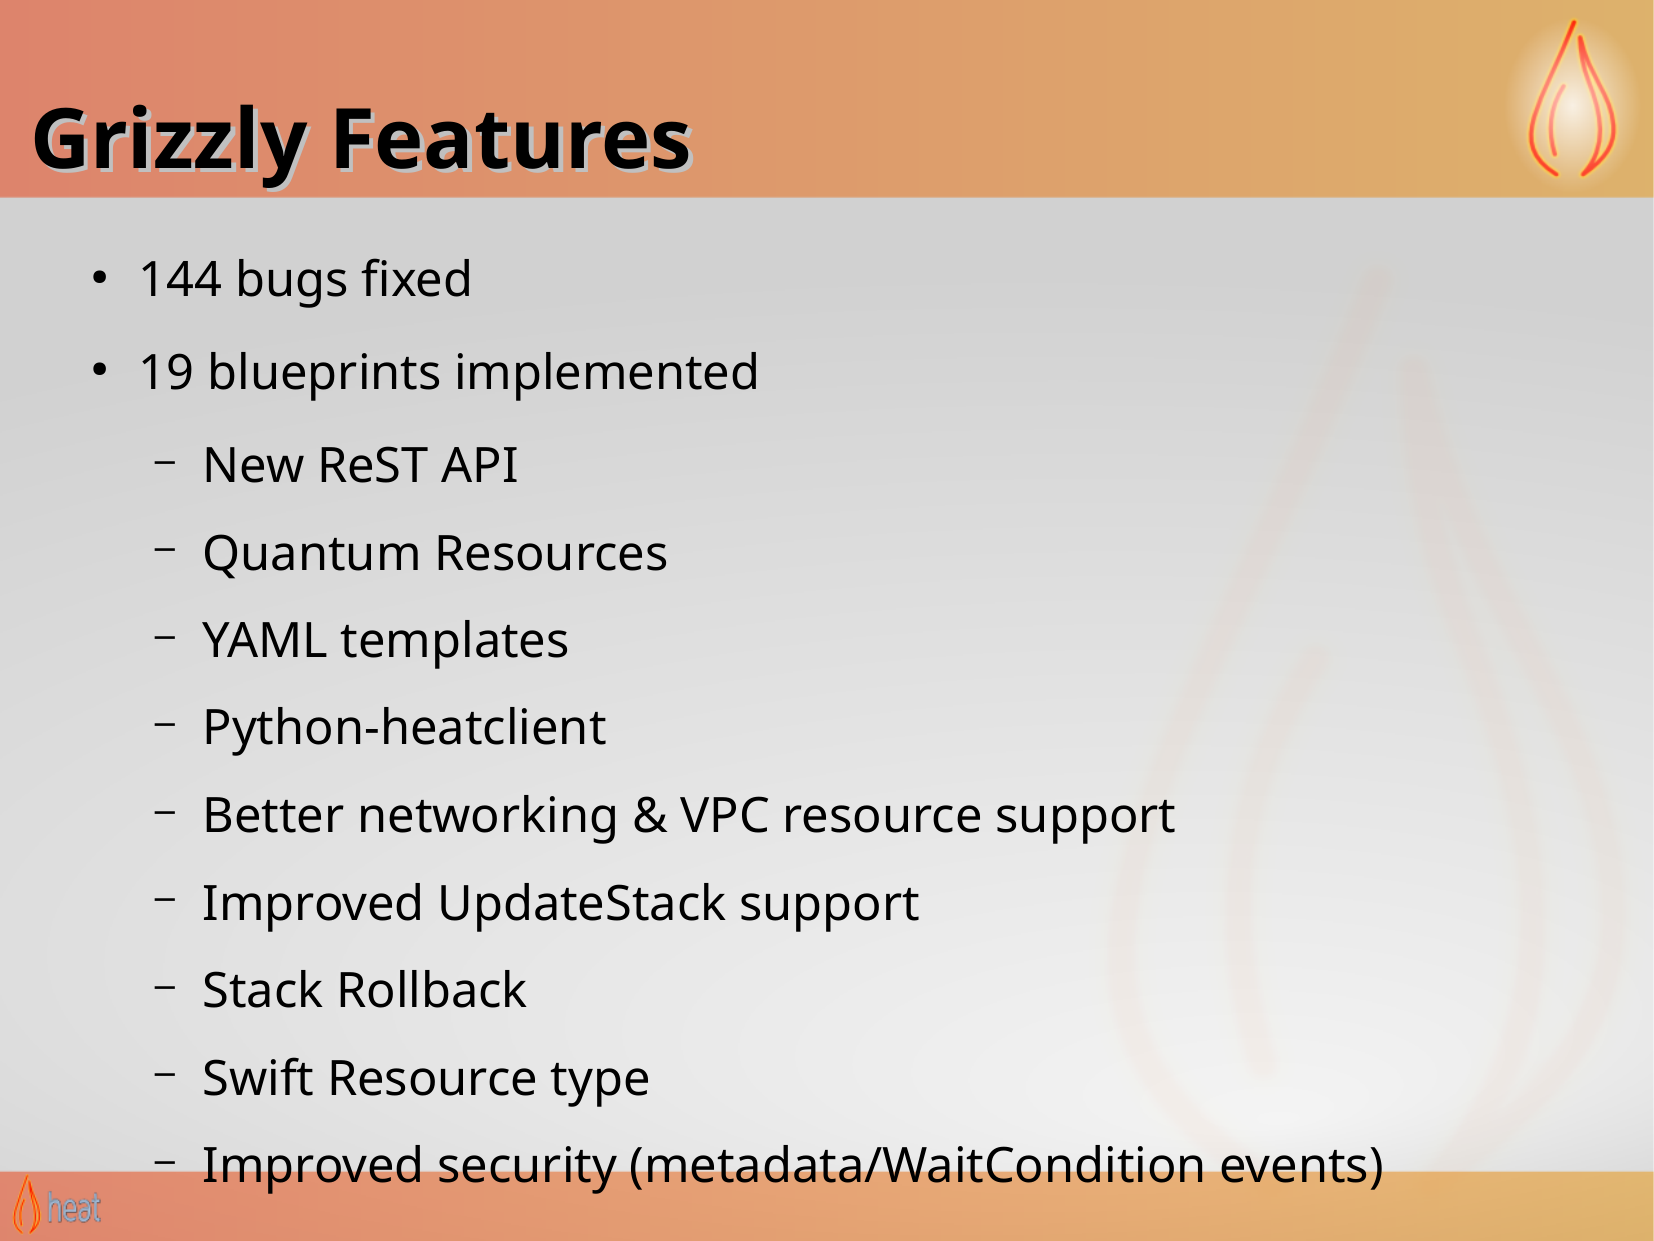

# Grizzly Features
144 bugs fixed
19 blueprints implemented
New ReST API
Quantum Resources
YAML templates
Python-heatclient
Better networking & VPC resource support
Improved UpdateStack support
Stack Rollback
Swift Resource type
Improved security (metadata/WaitCondition events)